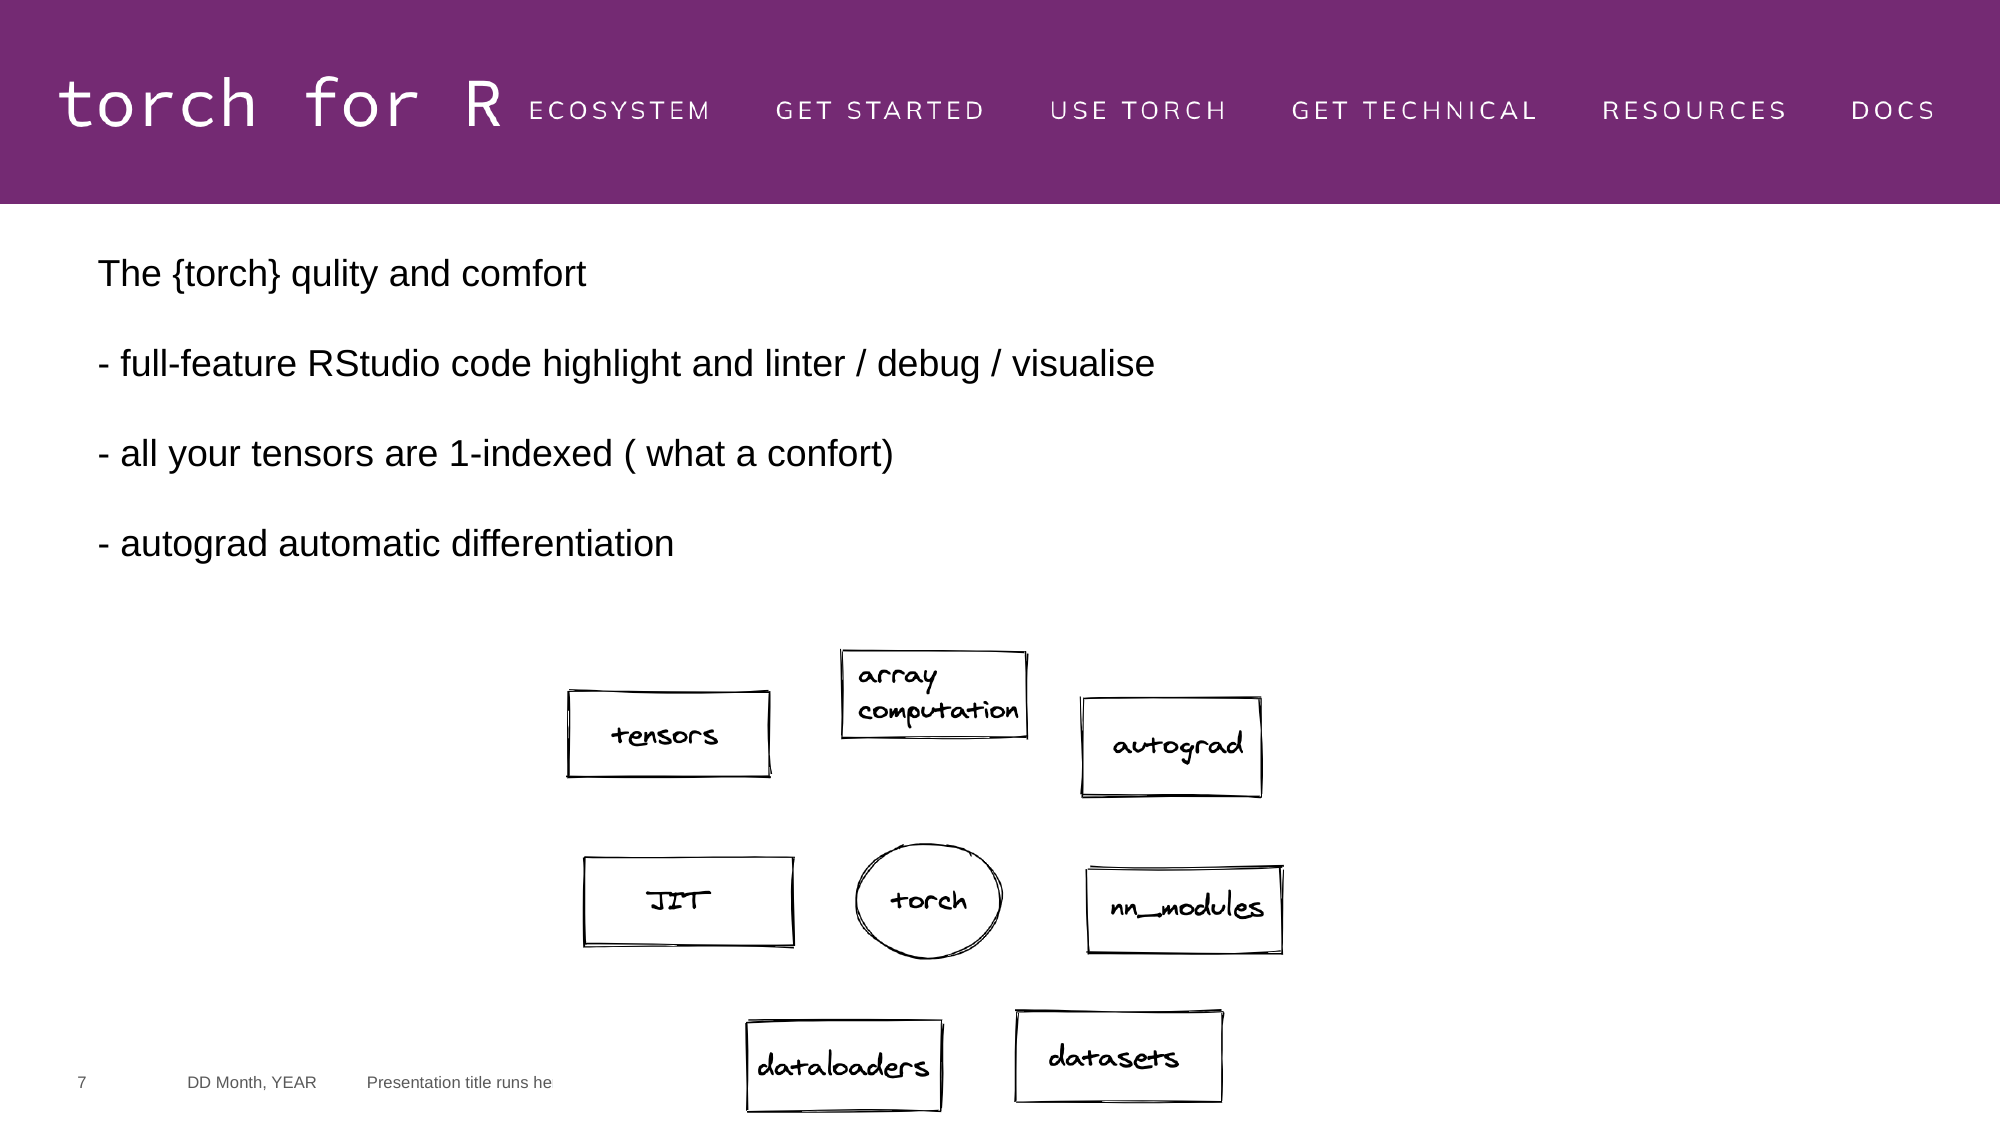

The {torch} qulity and comfort
- full-feature RStudio code highlight and linter / debug / visualise
- all your tensors are 1-indexed ( what a confort)
- autograd automatic differentiation
DD Month, YEAR
Presentation title runs here (go to Header and Footer to edit this text)